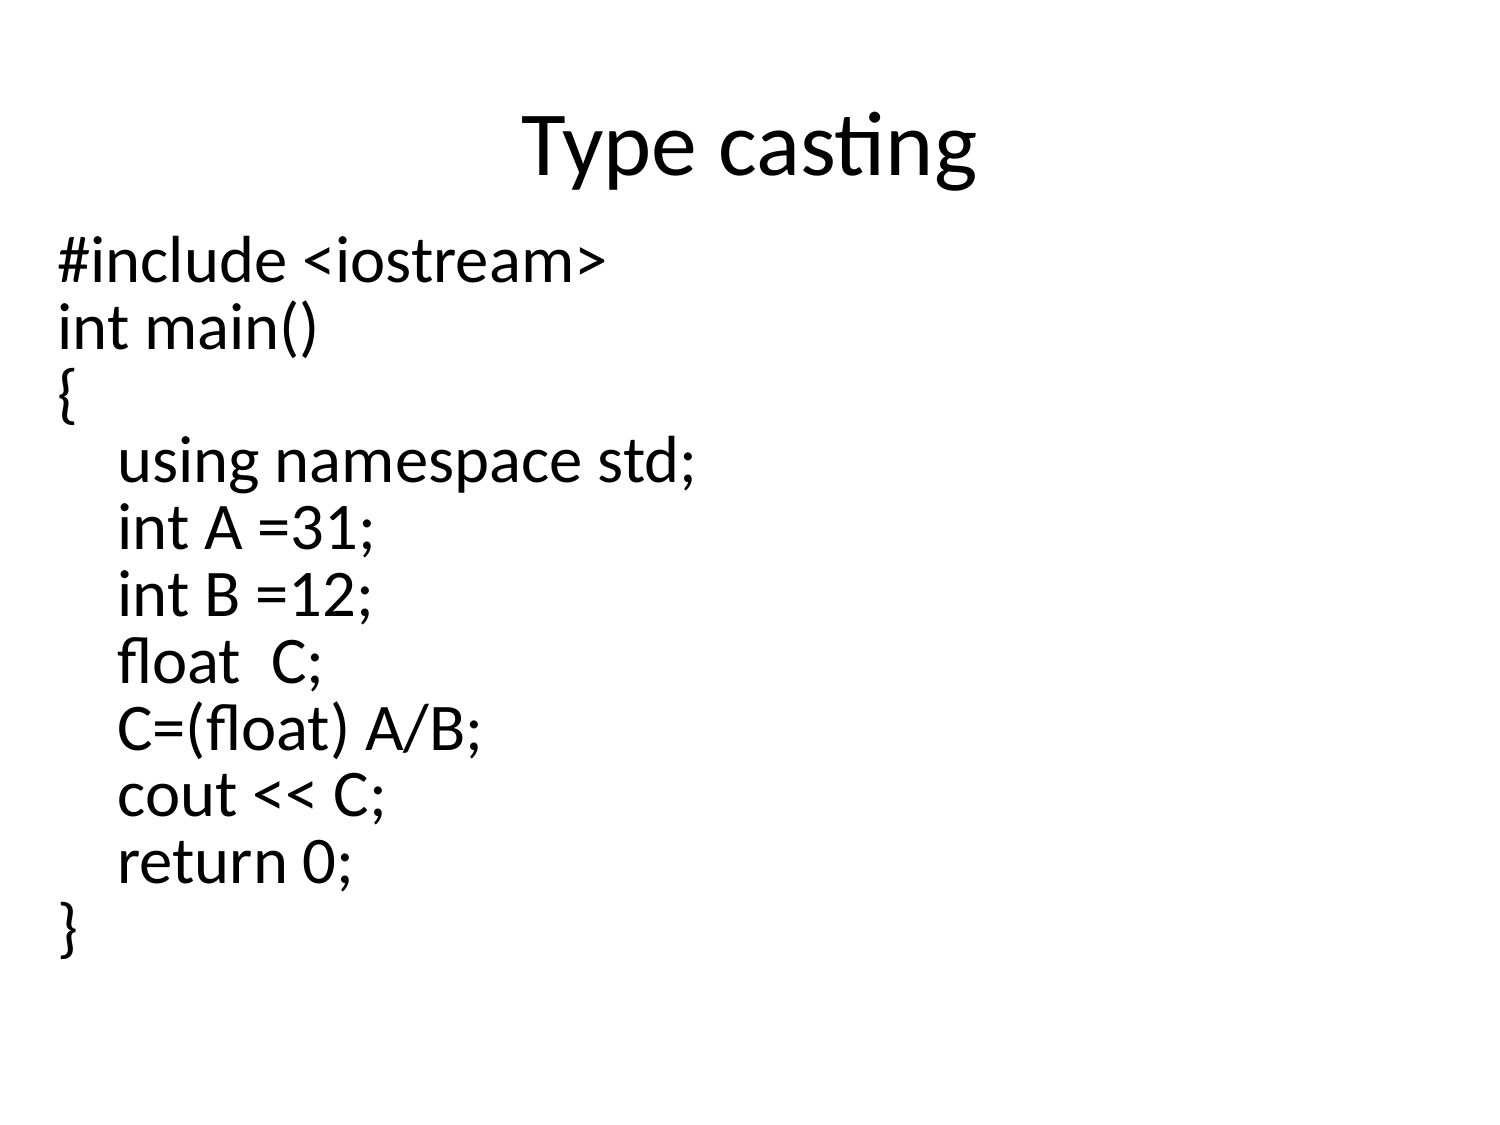

# Type casting
#include <iostream>
int main()
{
 using namespace std;
 int A =31;
 int B =12;
 float C;
 C=(float) A/B;
 cout << C;
 return 0;
}